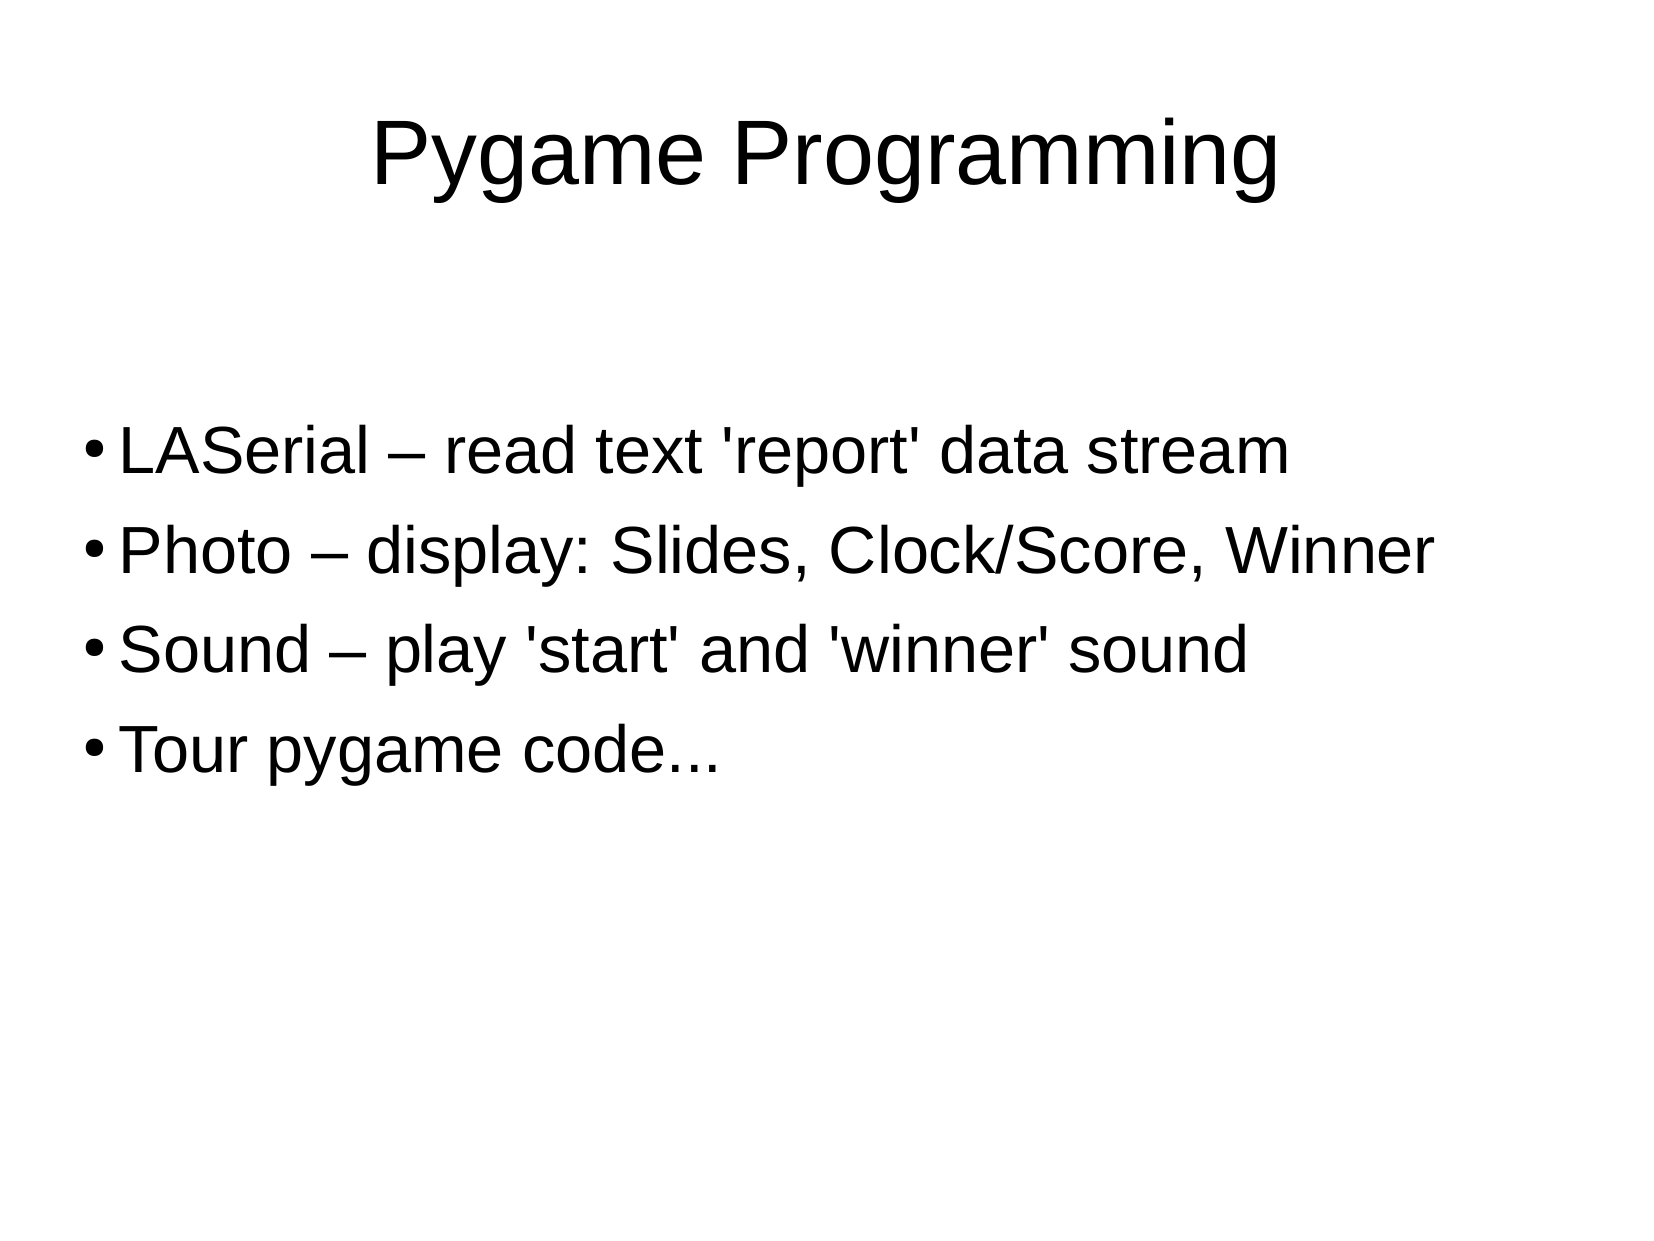

# Pygame Programming
LASerial – read text 'report' data stream
Photo – display: Slides, Clock/Score, Winner
Sound – play 'start' and 'winner' sound
Tour pygame code...